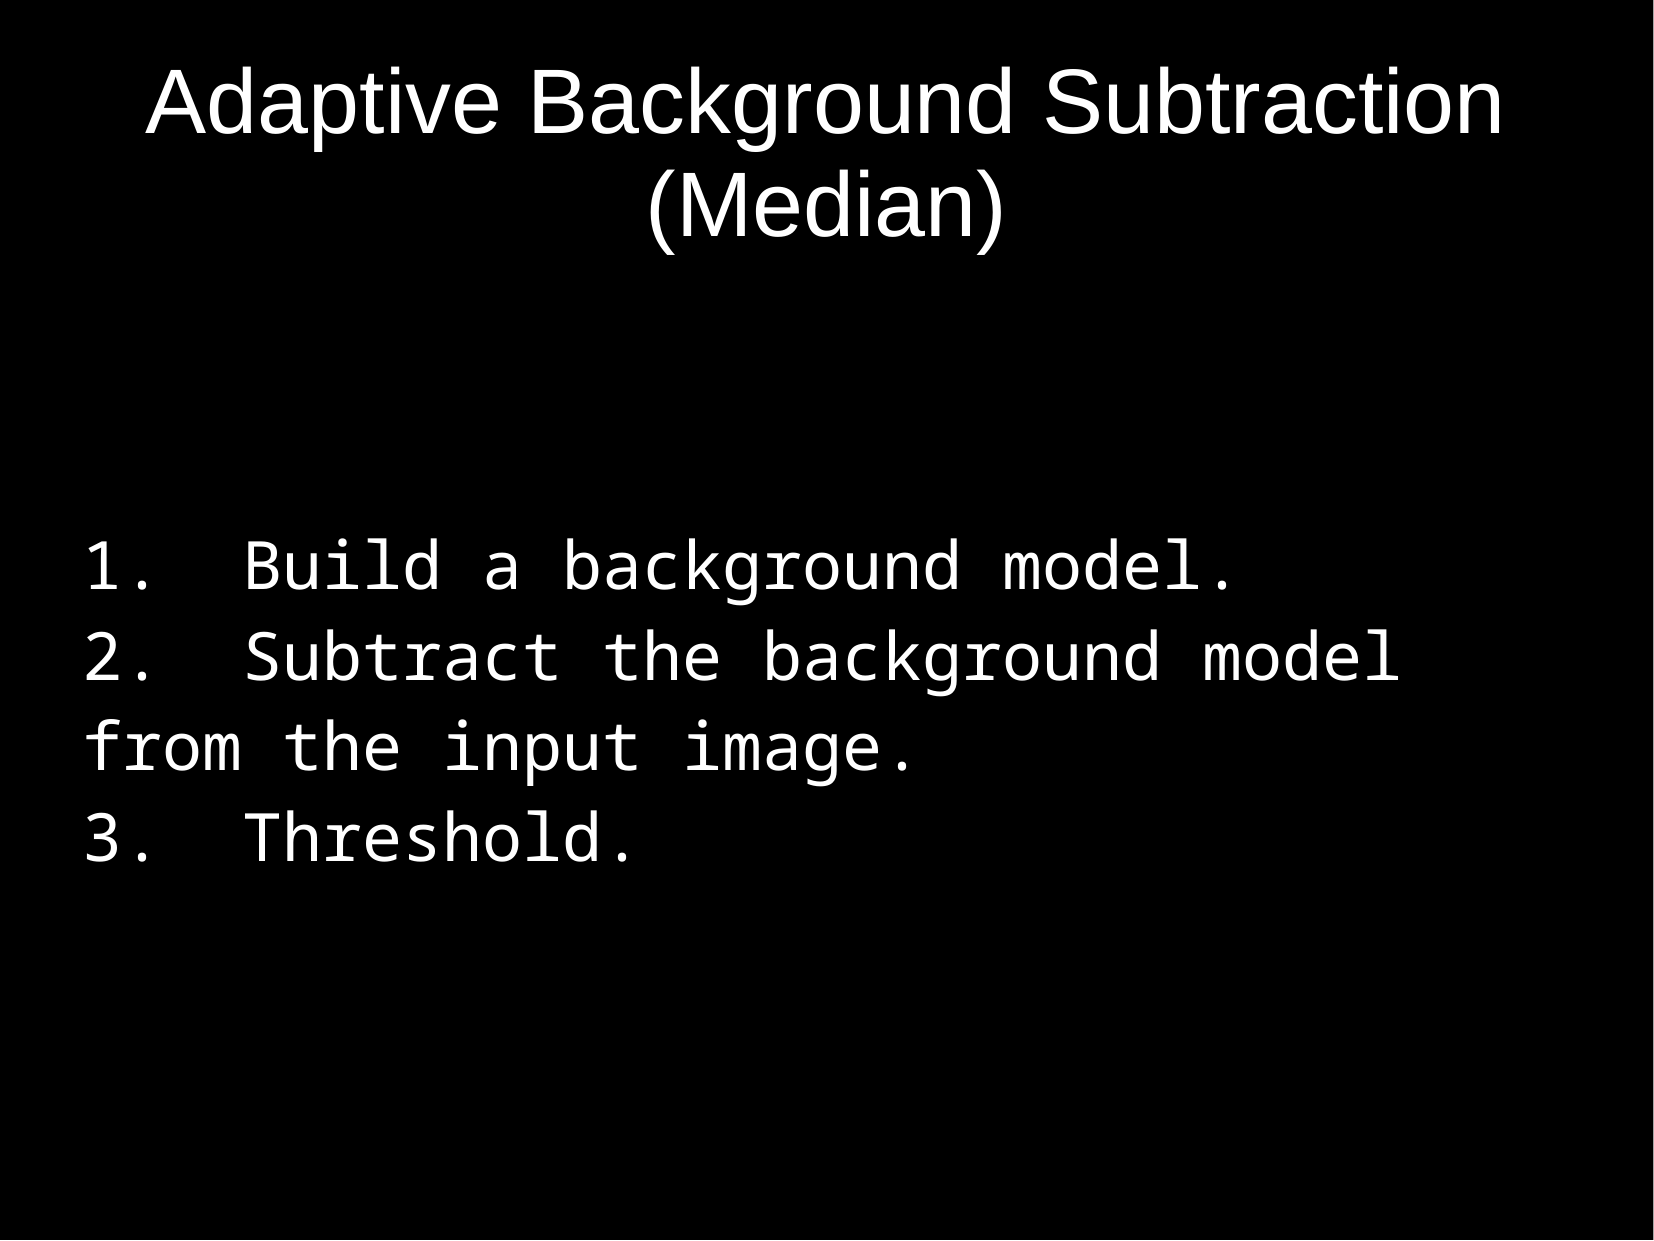

# Adaptive Background Subtraction (Median)
1. Build a background model.
2. Subtract the background model from the input image.
3. Threshold.